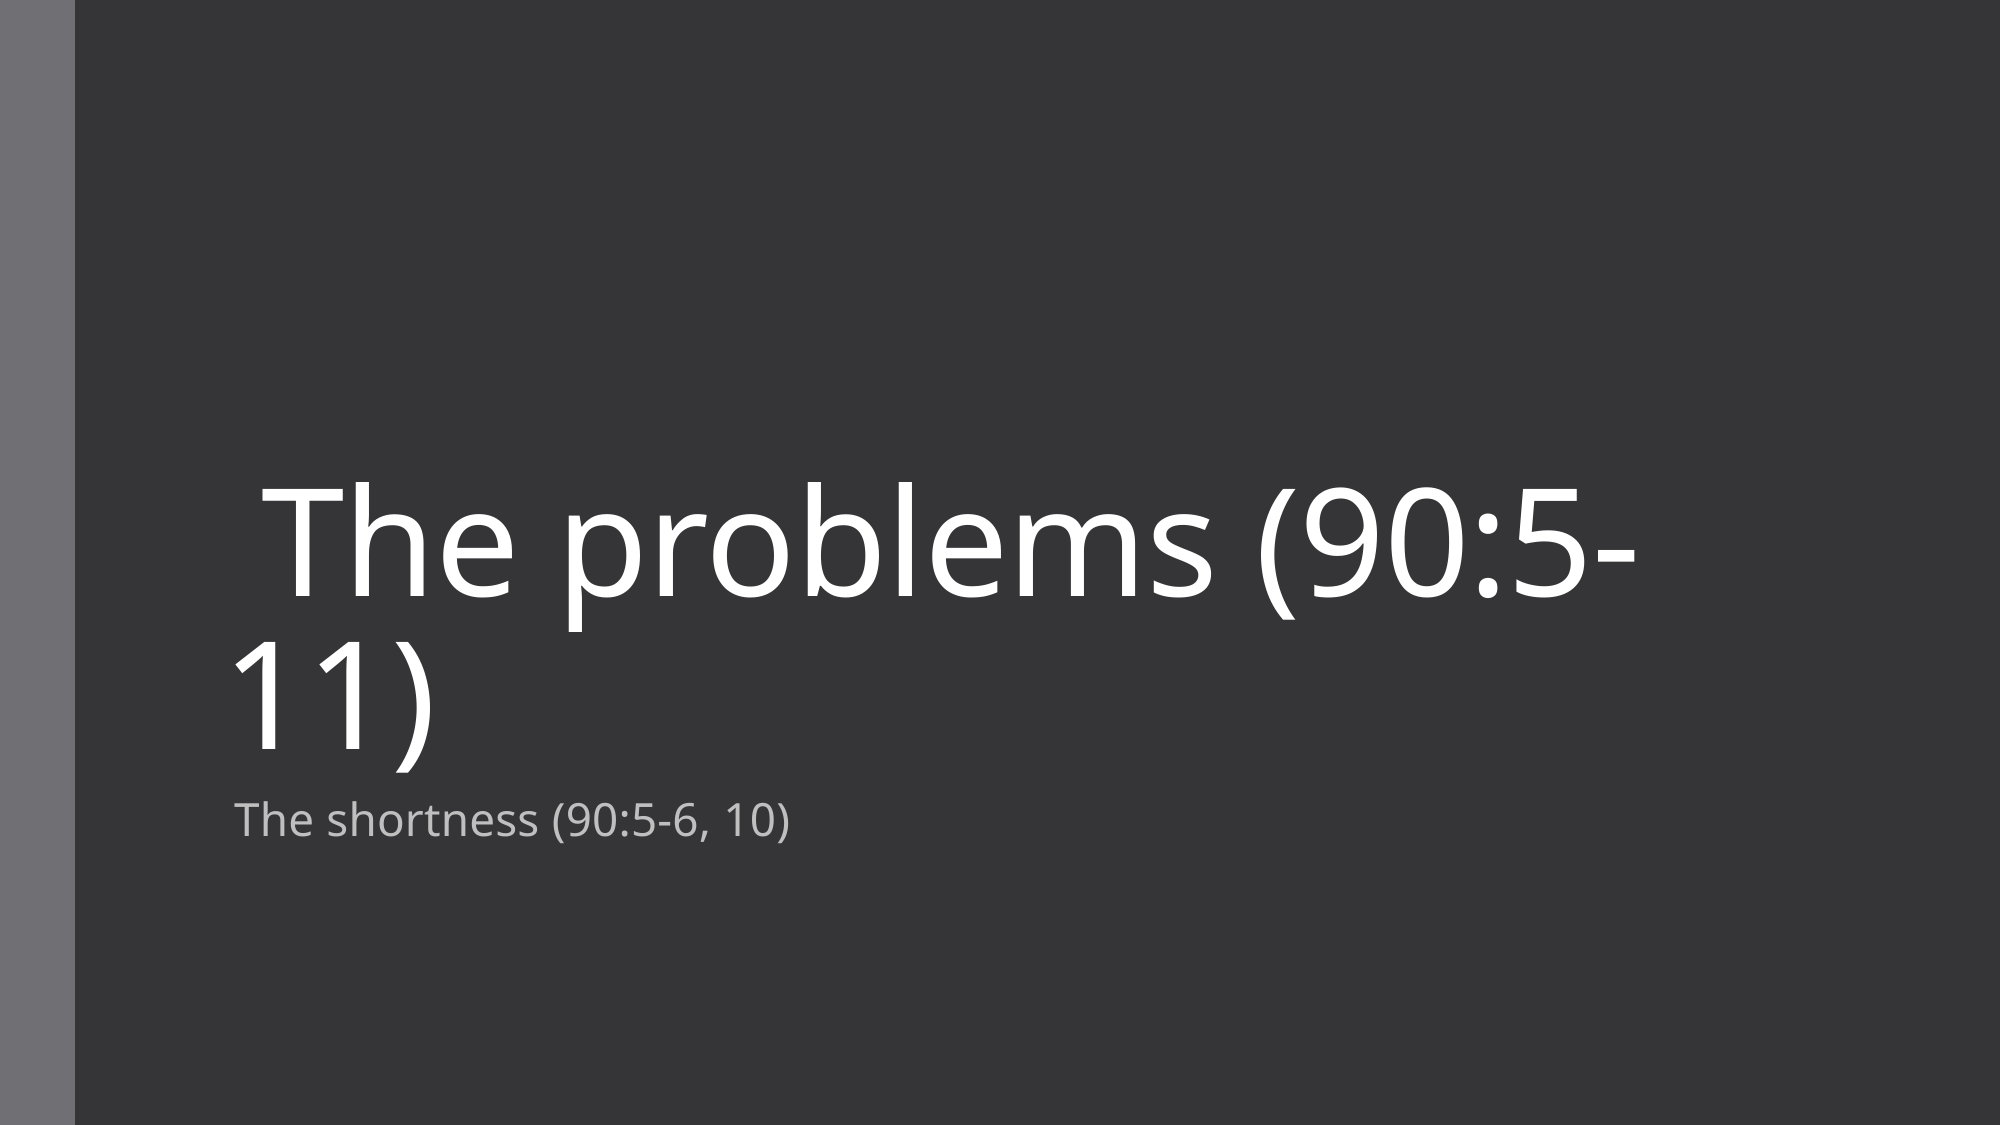

# The problems (90:5-11)
 The shortness (90:5-6, 10)